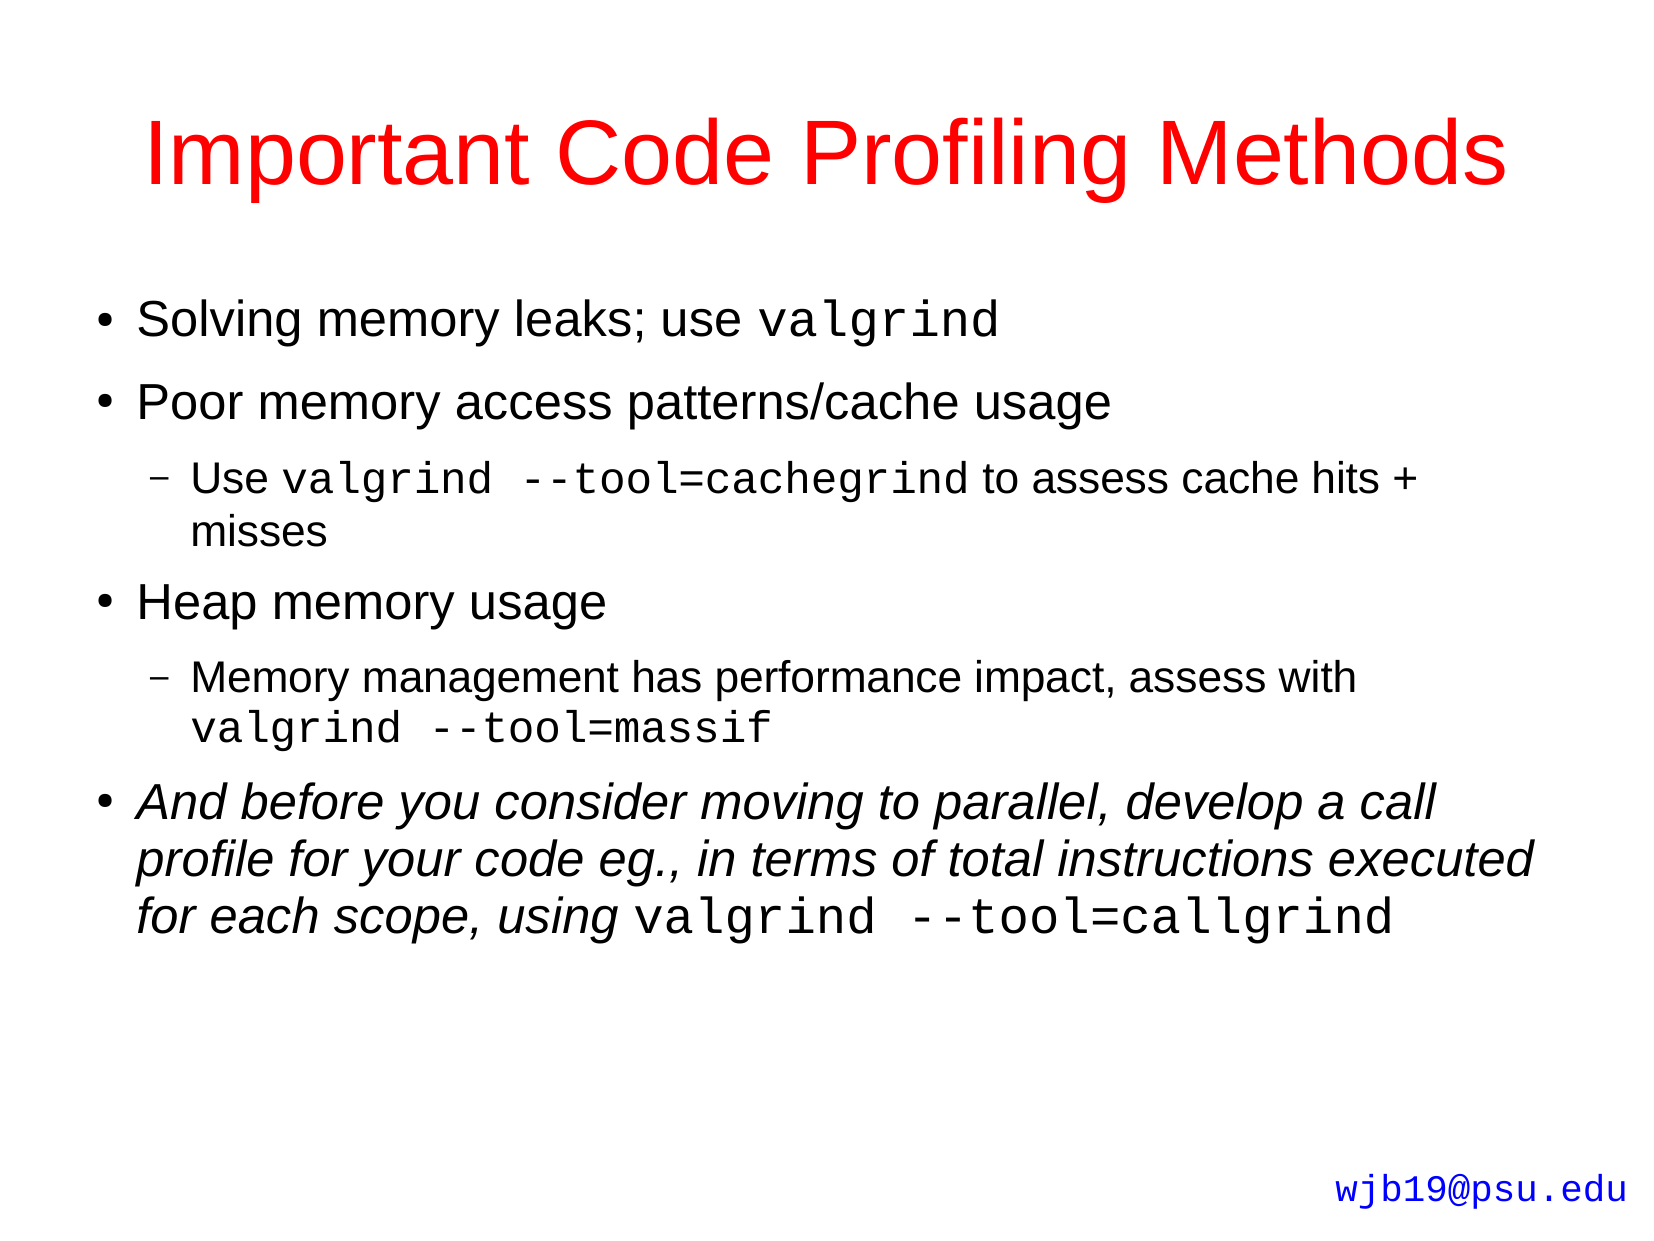

# Important Code Profiling Methods
Solving memory leaks; use valgrind
Poor memory access patterns/cache usage
Use valgrind --tool=cachegrind to assess cache hits + misses
Heap memory usage
Memory management has performance impact, assess with valgrind --tool=massif
And before you consider moving to parallel, develop a call profile for your code eg., in terms of total instructions executed for each scope, using valgrind --tool=callgrind
wjb19@psu.edu